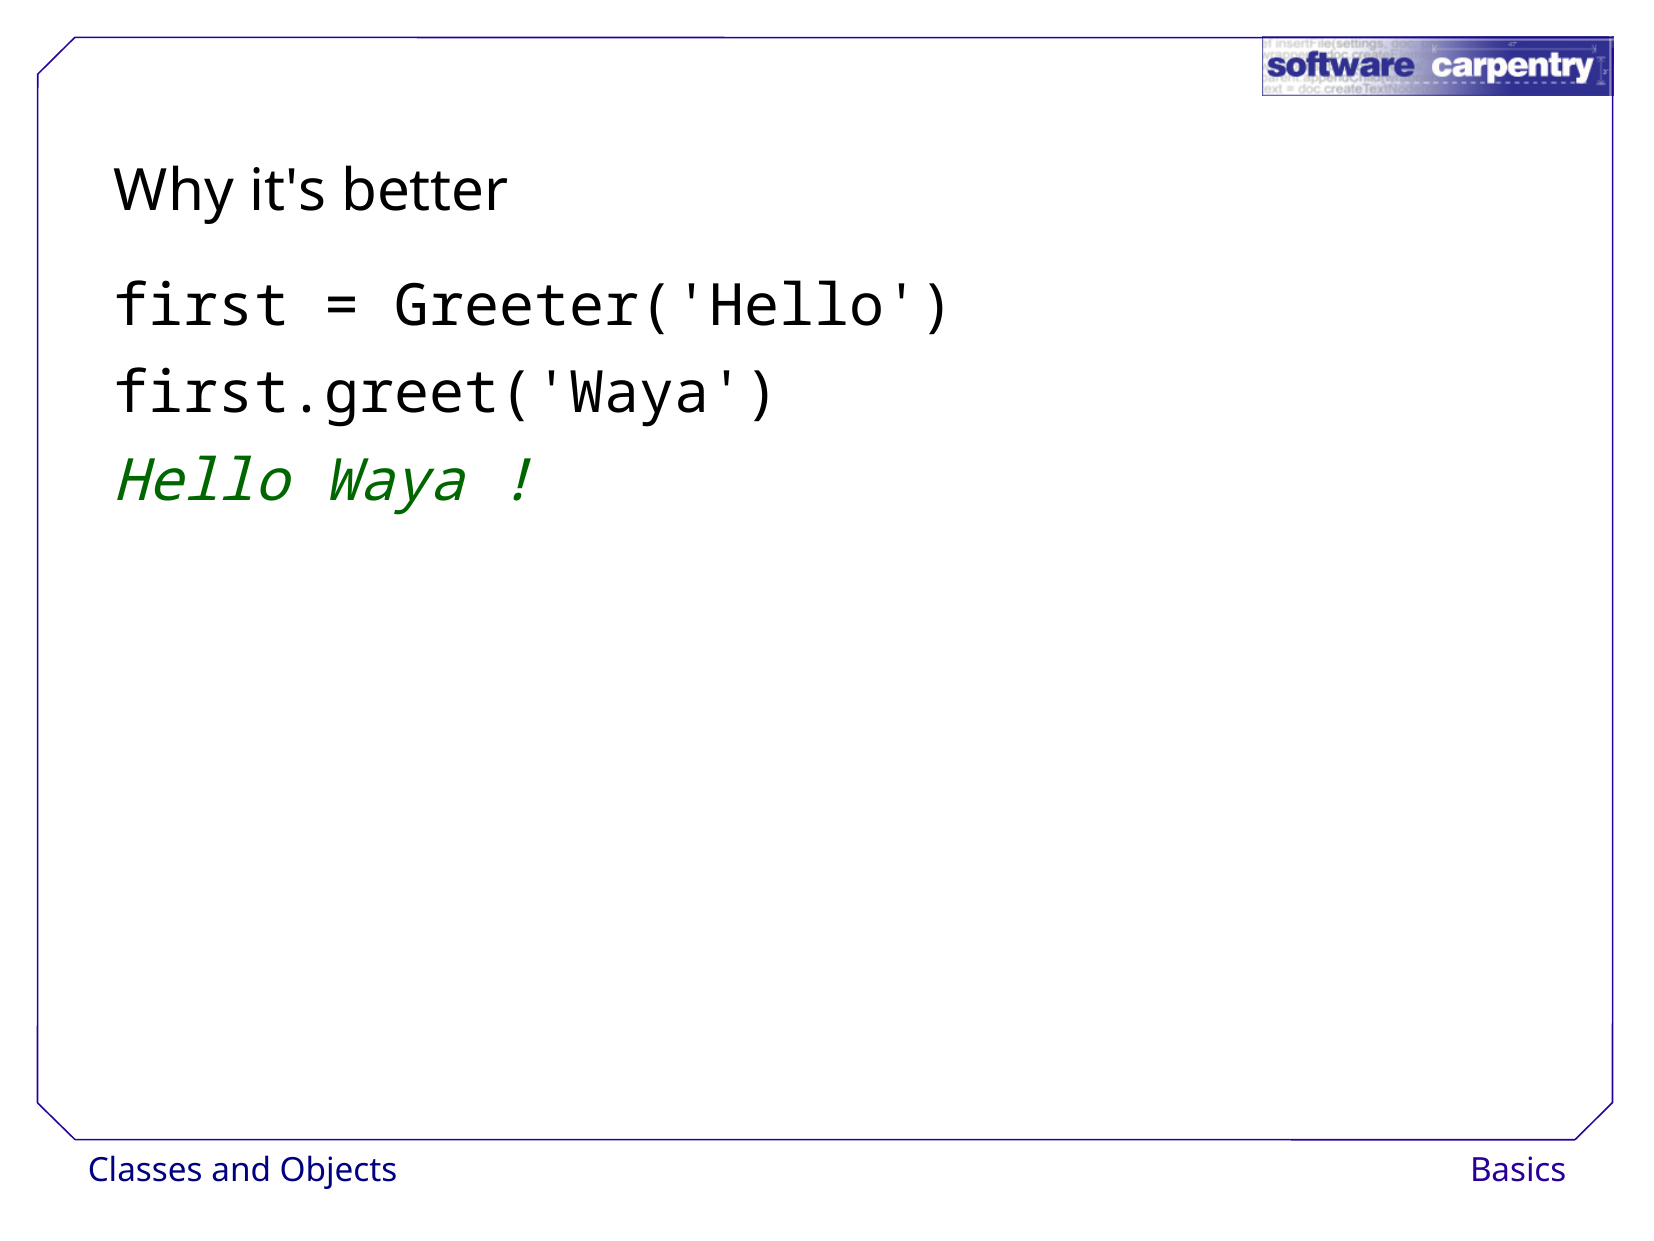

Why it's better
first = Greeter('Hello')
first.greet('Waya')
Hello Waya !